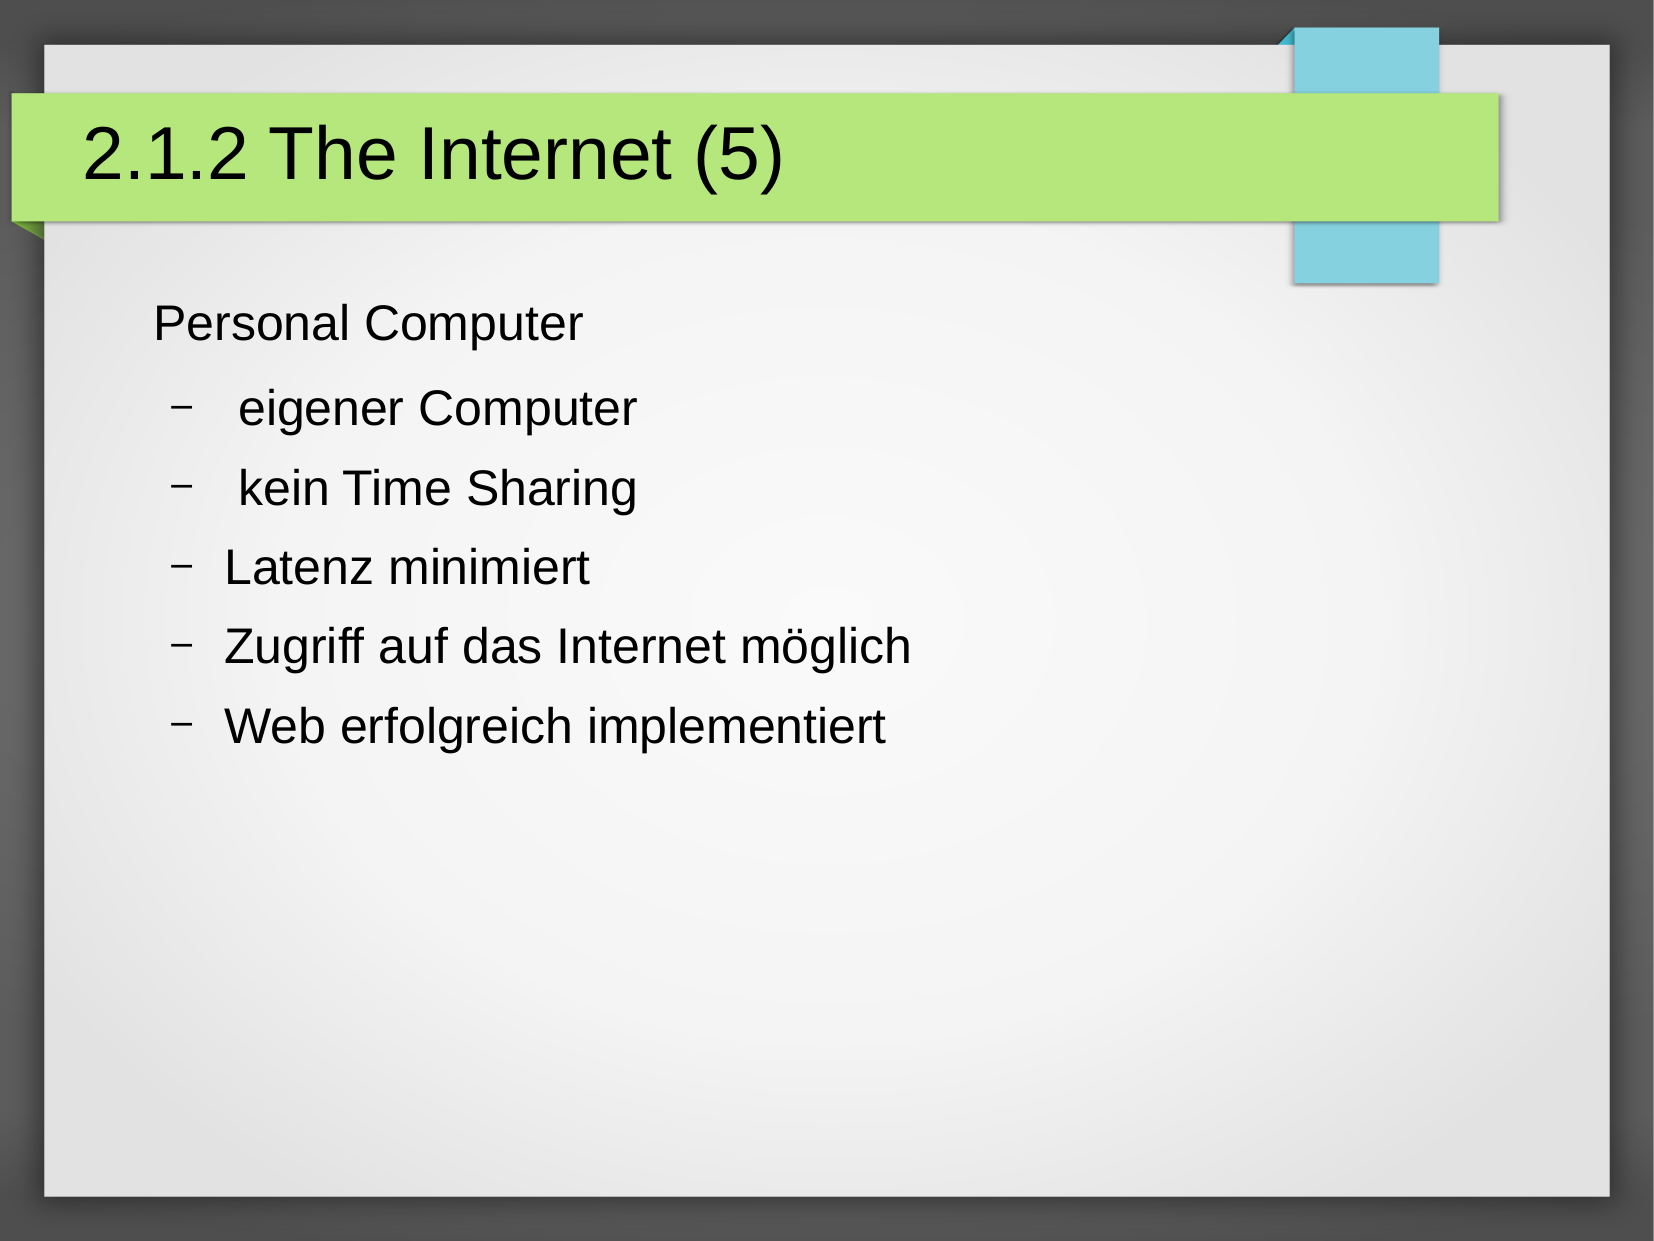

# 2.1.2 The Internet (5)
Personal Computer
 eigener Computer
 kein Time Sharing
Latenz minimiert
Zugriff auf das Internet möglich
Web erfolgreich implementiert